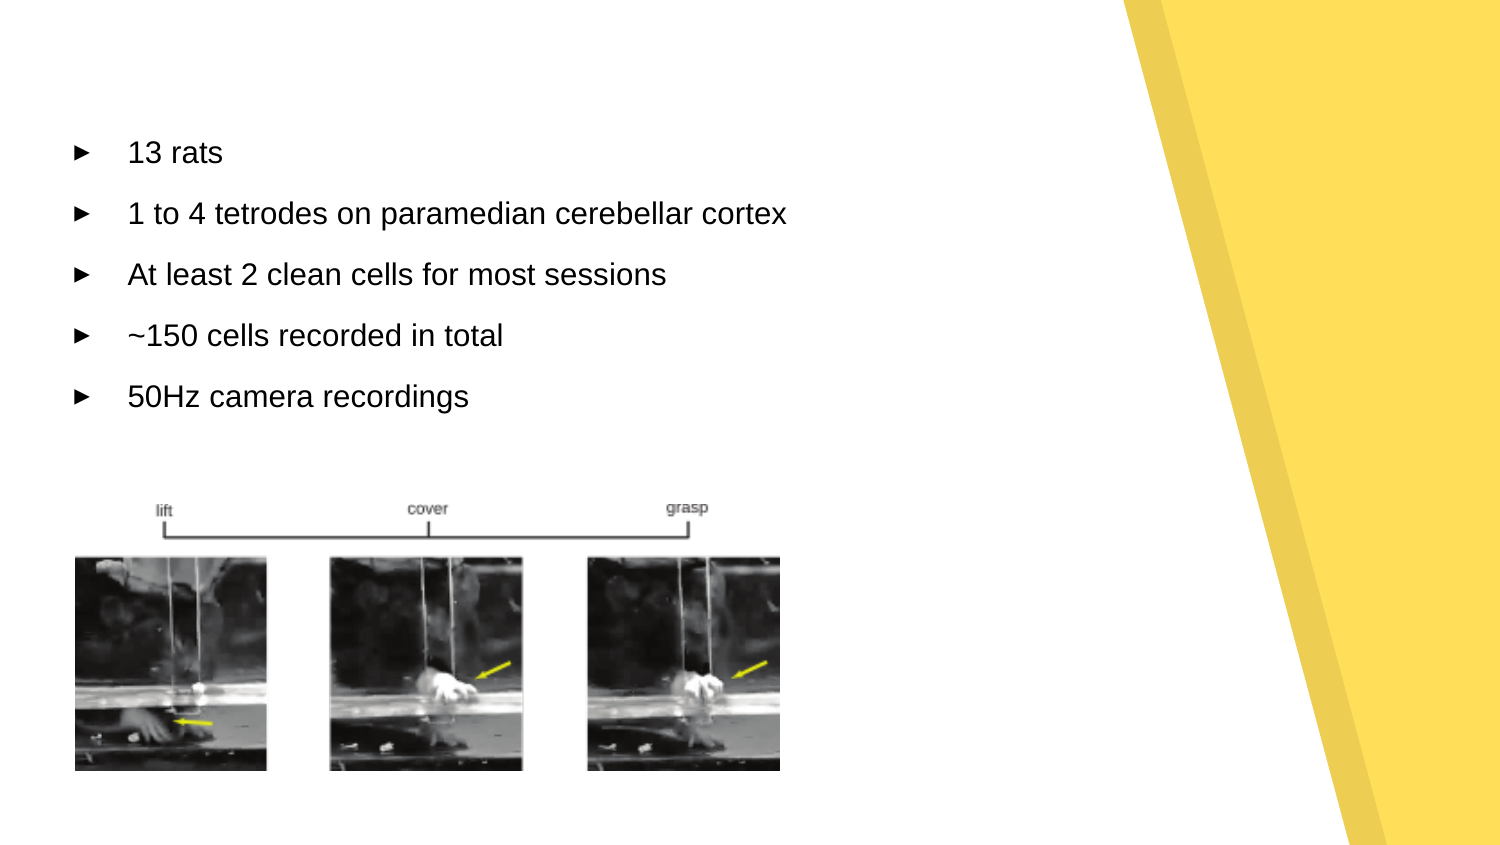

13 rats
1 to 4 tetrodes on paramedian cerebellar cortex
At least 2 clean cells for most sessions
~150 cells recorded in total
50Hz camera recordings